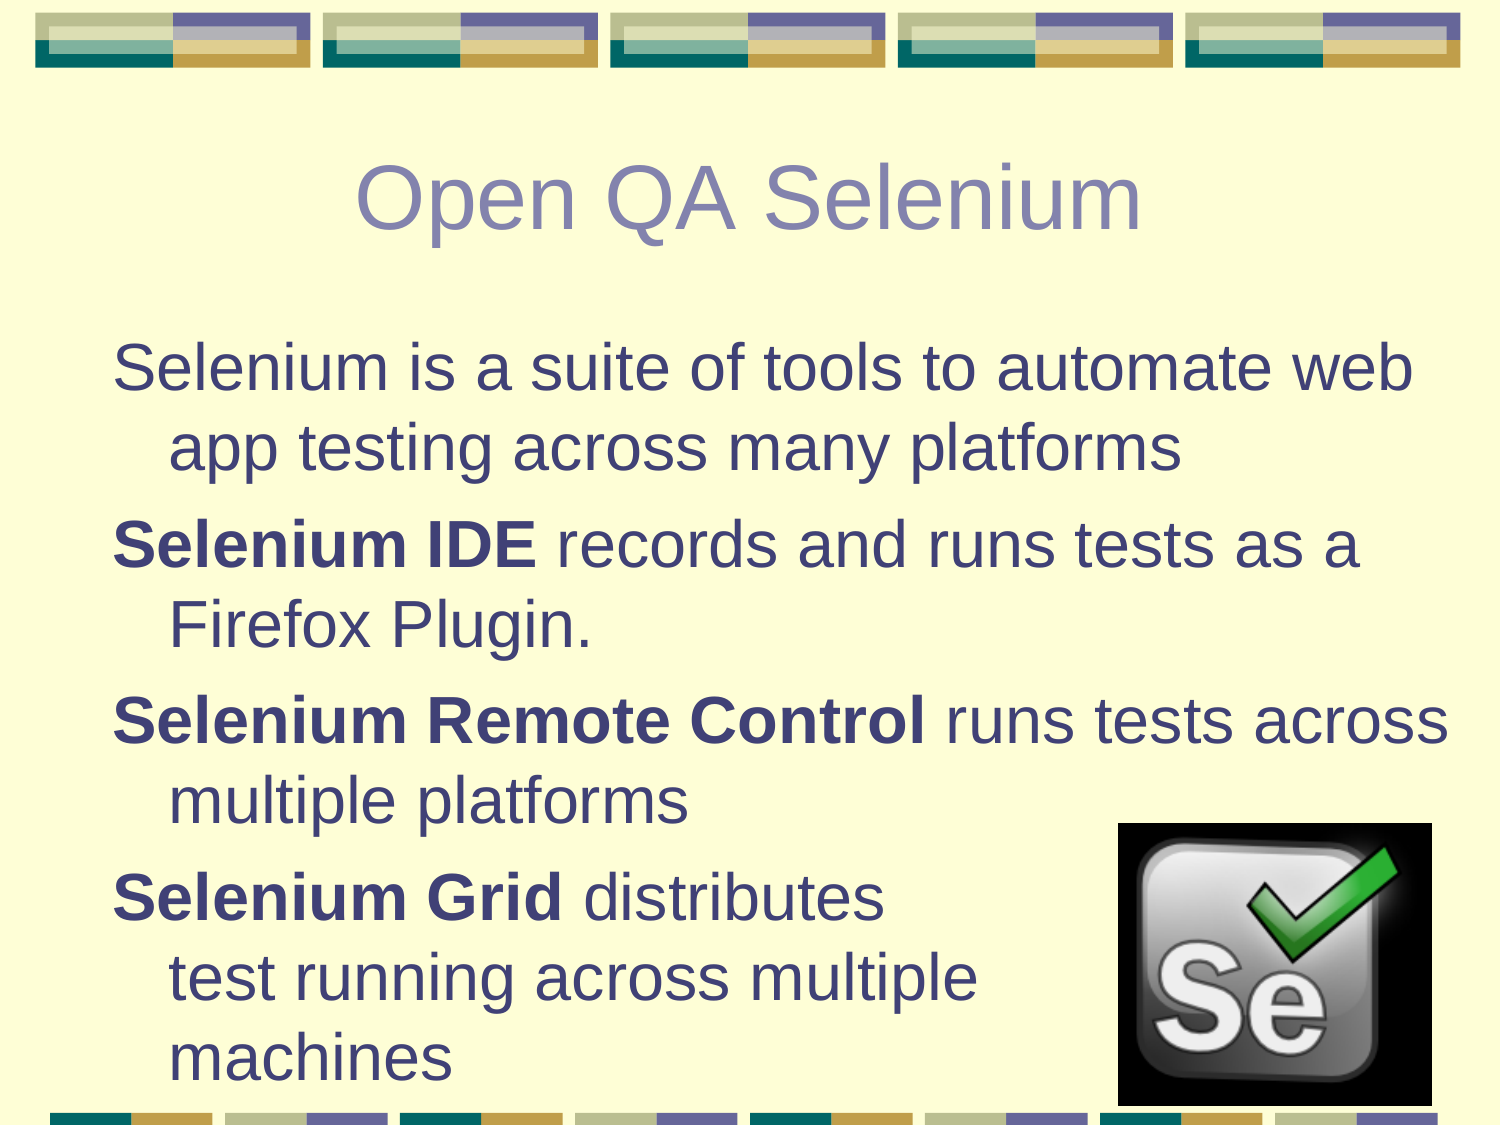

# Open QA Selenium
Selenium is a suite of tools to automate web app testing across many platforms
Selenium IDE records and runs tests as a Firefox Plugin.
Selenium Remote Control runs tests across multiple platforms
Selenium Grid distributes
test running across multiple
machines